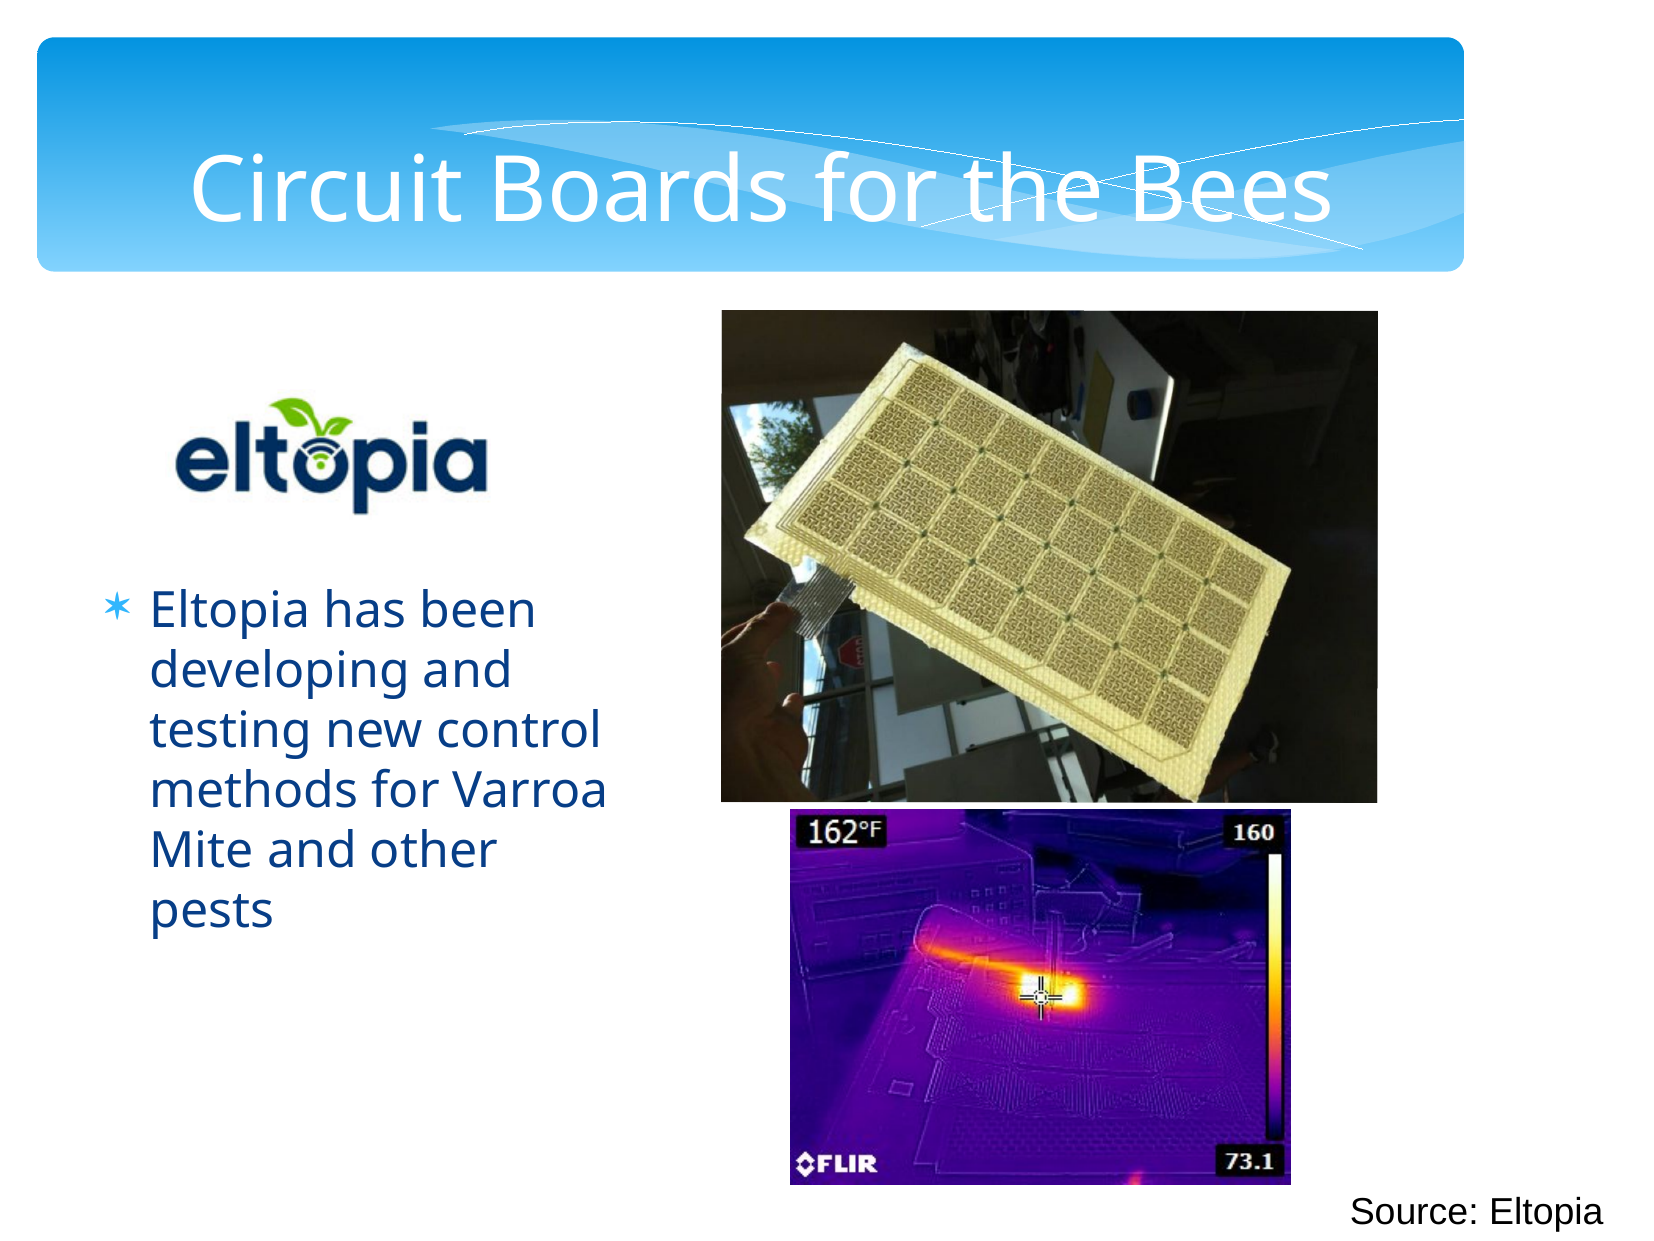

Circuit Boards for the Bees
# Eltopia has been developing and testing new control methods for Varroa Mite and other pests
Source: Eltopia